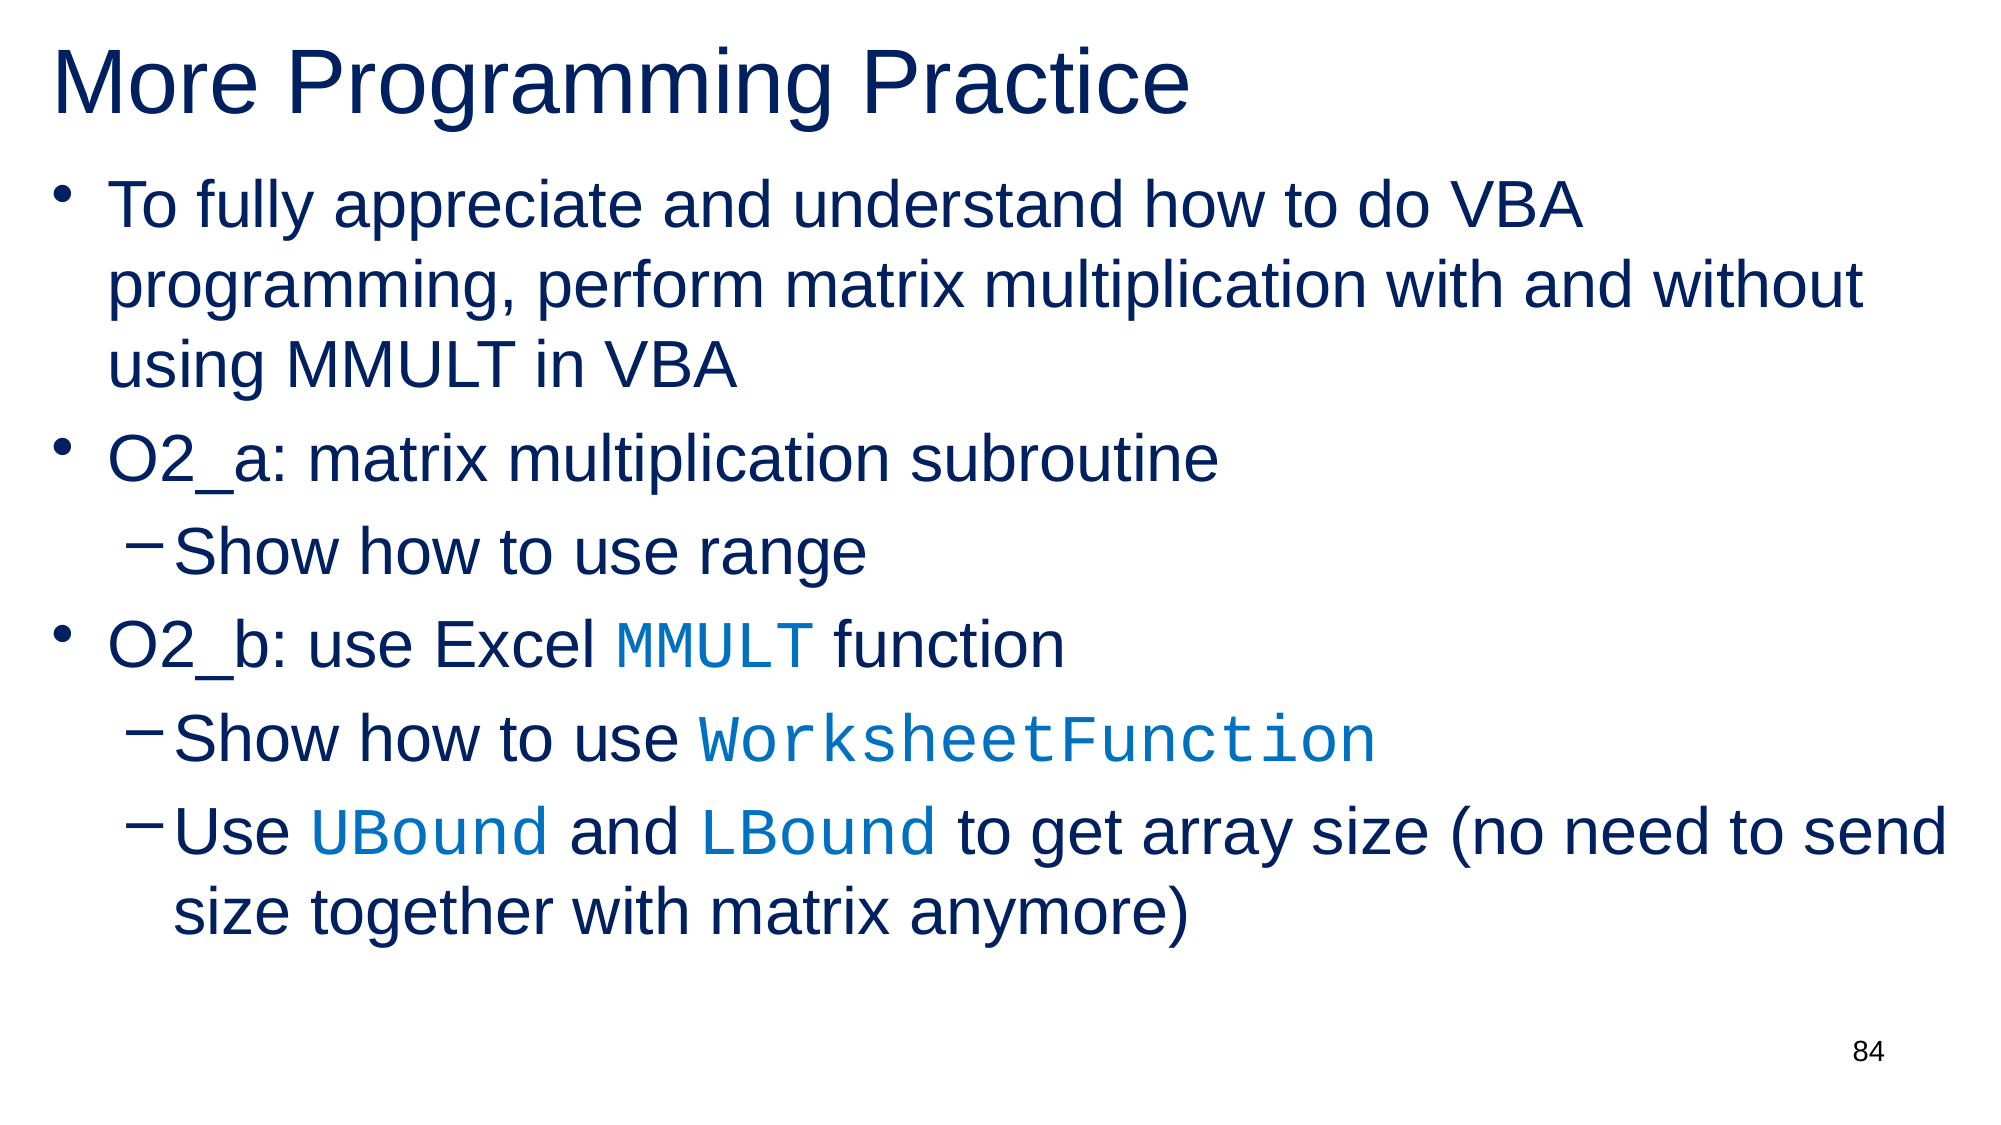

# More Programming Practice
To fully appreciate and understand how to do VBA programming, perform matrix multiplication with and without using MMULT in VBA
O2_a: matrix multiplication subroutine
Show how to use range
O2_b: use Excel MMULT function
Show how to use WorksheetFunction
Use UBound and LBound to get array size (no need to send size together with matrix anymore)